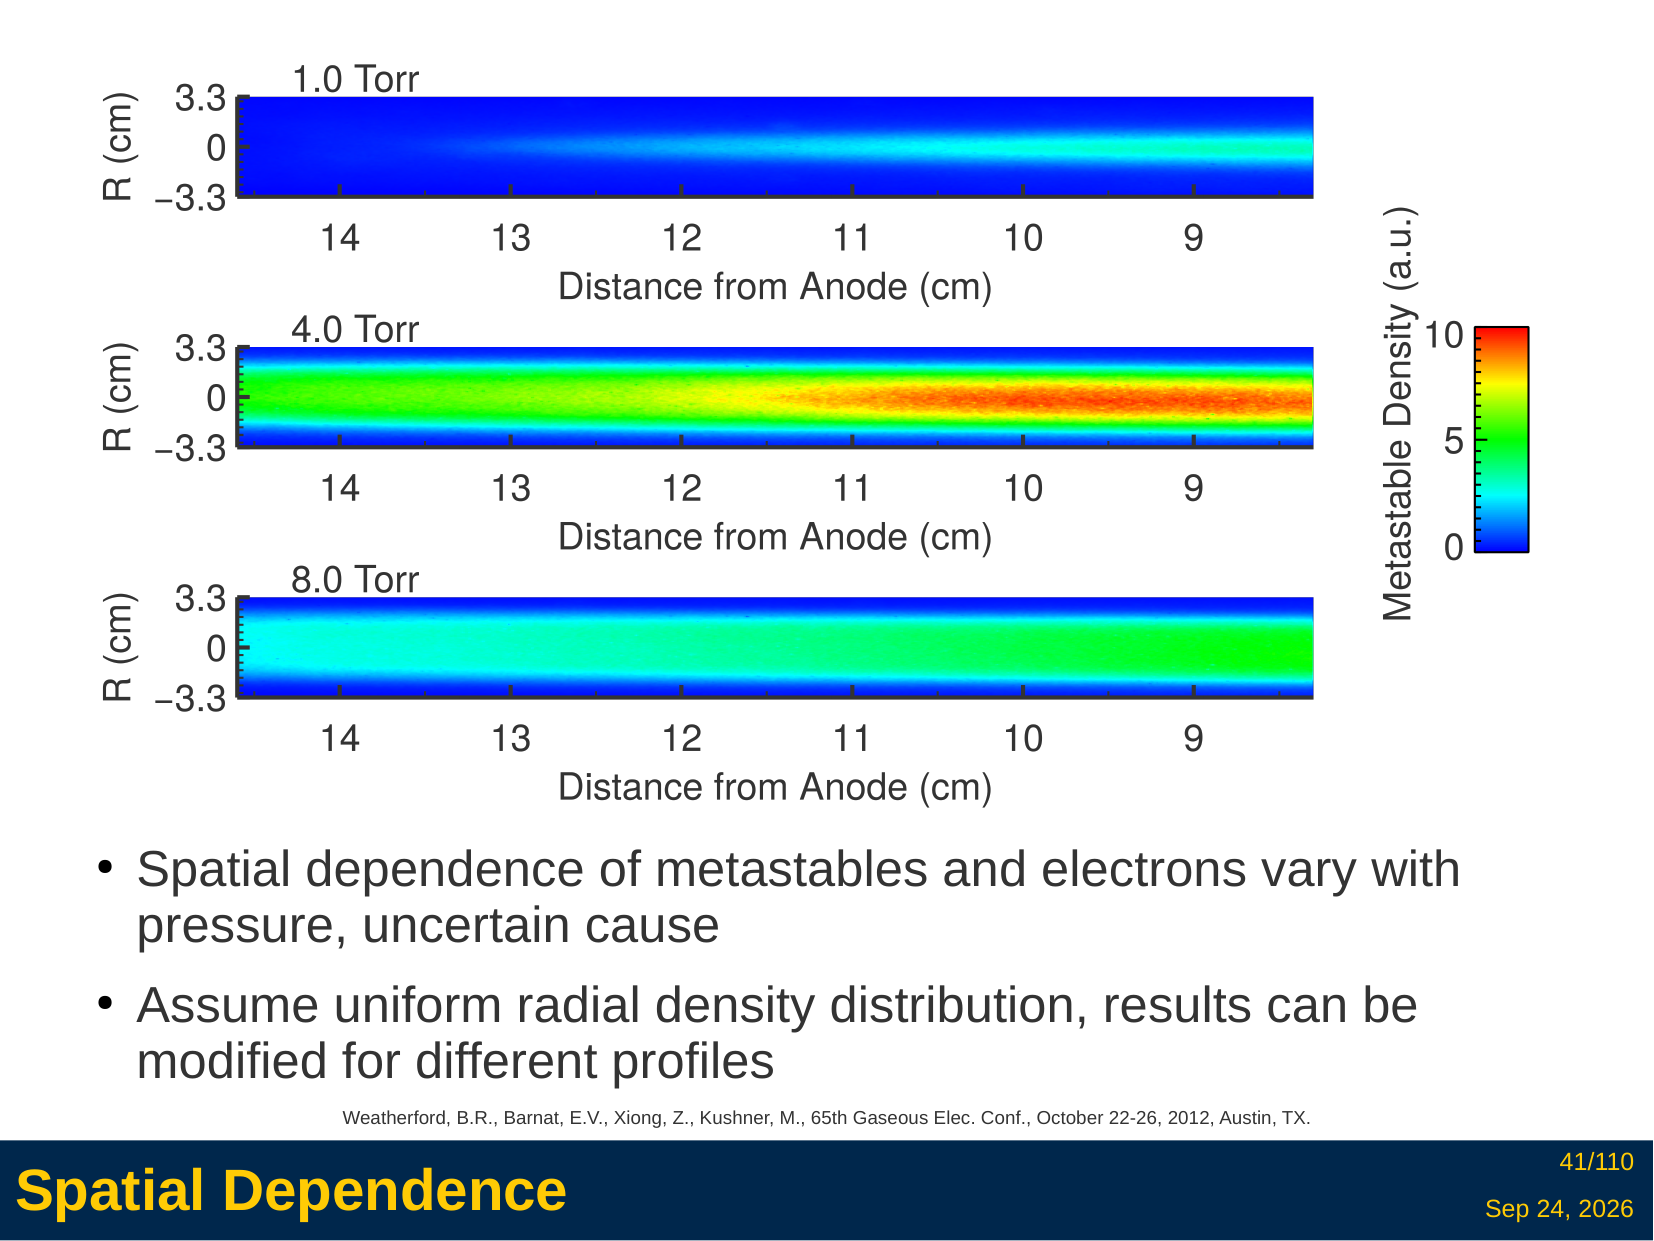

Spatial dependence of metastables and electrons vary with pressure, uncertain cause
Assume uniform radial density distribution, results can be modified for different profiles
Weatherford, B.R., Barnat, E.V., Xiong, Z., Kushner, M., 65th Gaseous Elec. Conf., October 22-26, 2012, Austin, TX.
# Spatial Dependence
41